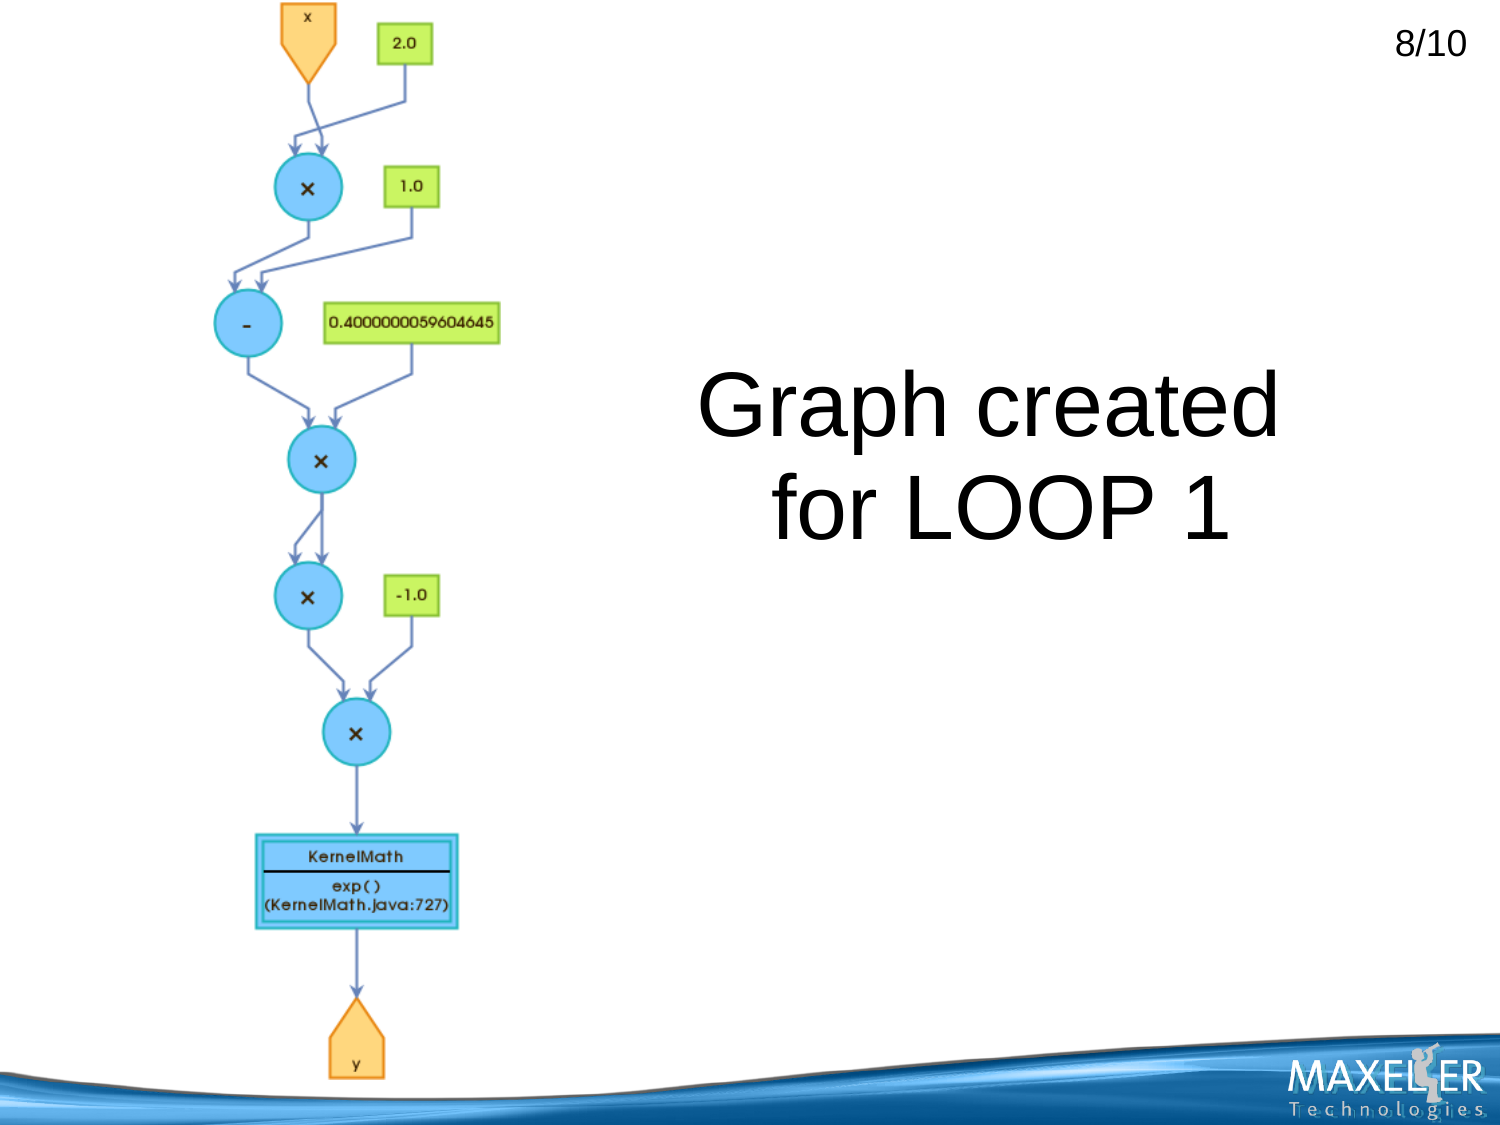

8/10
# Graph created for LOOP 1